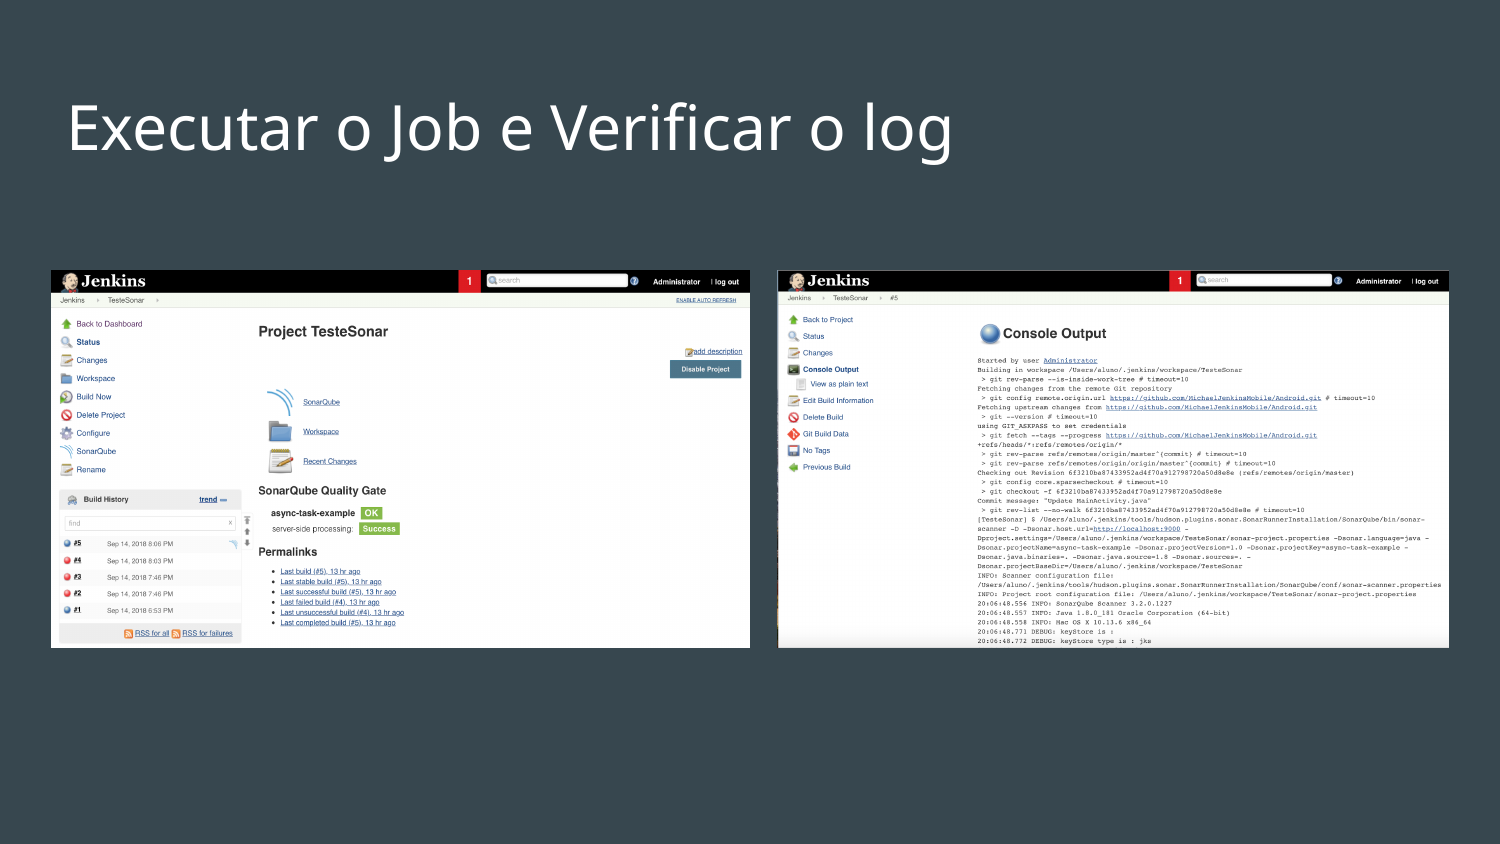

# Executar o Job e Verificar o log